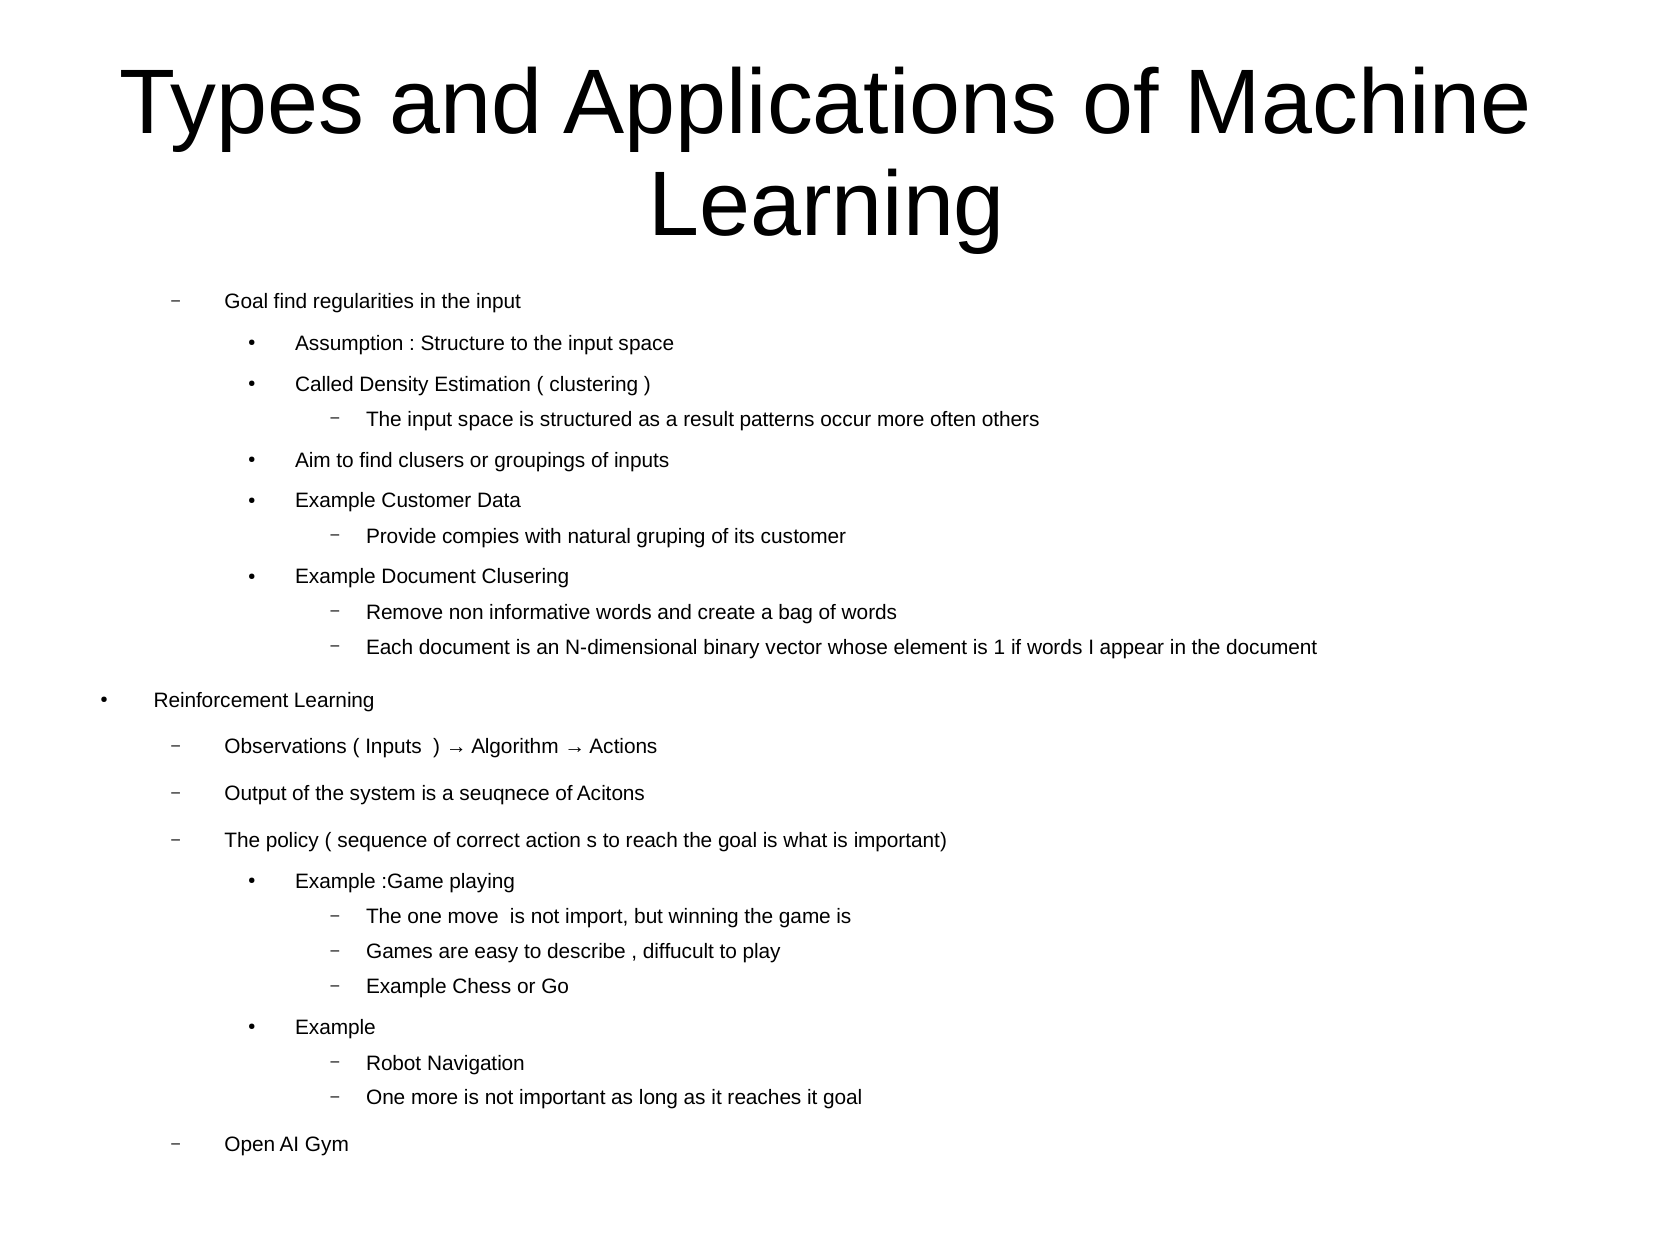

# Types and Applications of Machine Learning
Goal find regularities in the input
Assumption : Structure to the input space
Called Density Estimation ( clustering )
The input space is structured as a result patterns occur more often others
Aim to find clusers or groupings of inputs
Example Customer Data
Provide compies with natural gruping of its customer
Example Document Clusering
Remove non informative words and create a bag of words
Each document is an N-dimensional binary vector whose element is 1 if words I appear in the document
Reinforcement Learning
Observations ( Inputs ) → Algorithm → Actions
Output of the system is a seuqnece of Acitons
The policy ( sequence of correct action s to reach the goal is what is important)
Example :Game playing
The one move is not import, but winning the game is
Games are easy to describe , diffucult to play
Example Chess or Go
Example
Robot Navigation
One more is not important as long as it reaches it goal
Open AI Gym